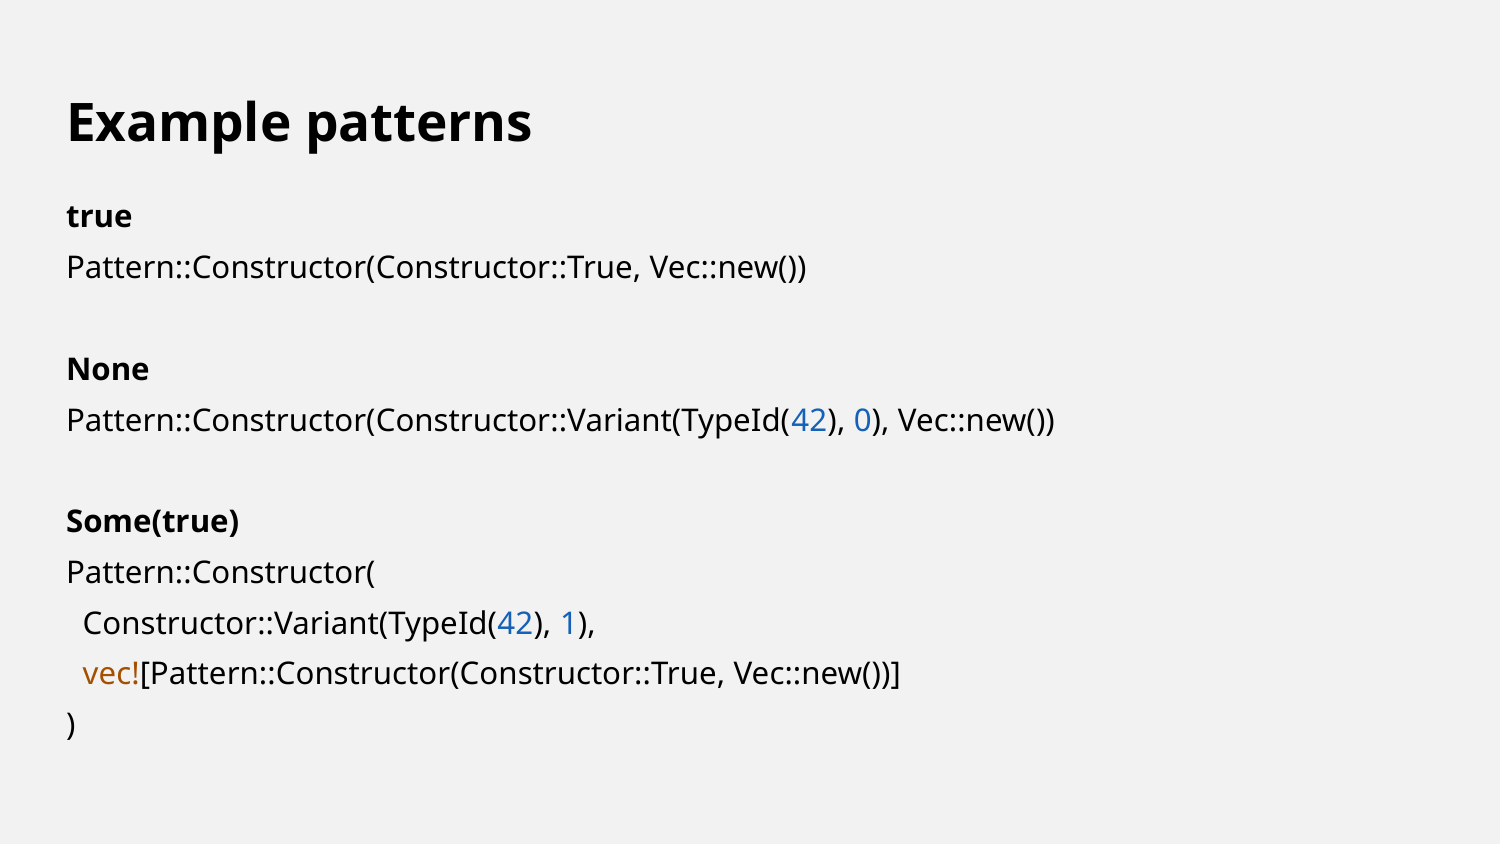

# Example patterns
true
Pattern::Constructor(Constructor::True, Vec::new())
None
Pattern::Constructor(Constructor::Variant(TypeId(42), 0), Vec::new())
Some(true)
Pattern::Constructor(
 Constructor::Variant(TypeId(42), 1),
 vec![Pattern::Constructor(Constructor::True, Vec::new())]
)